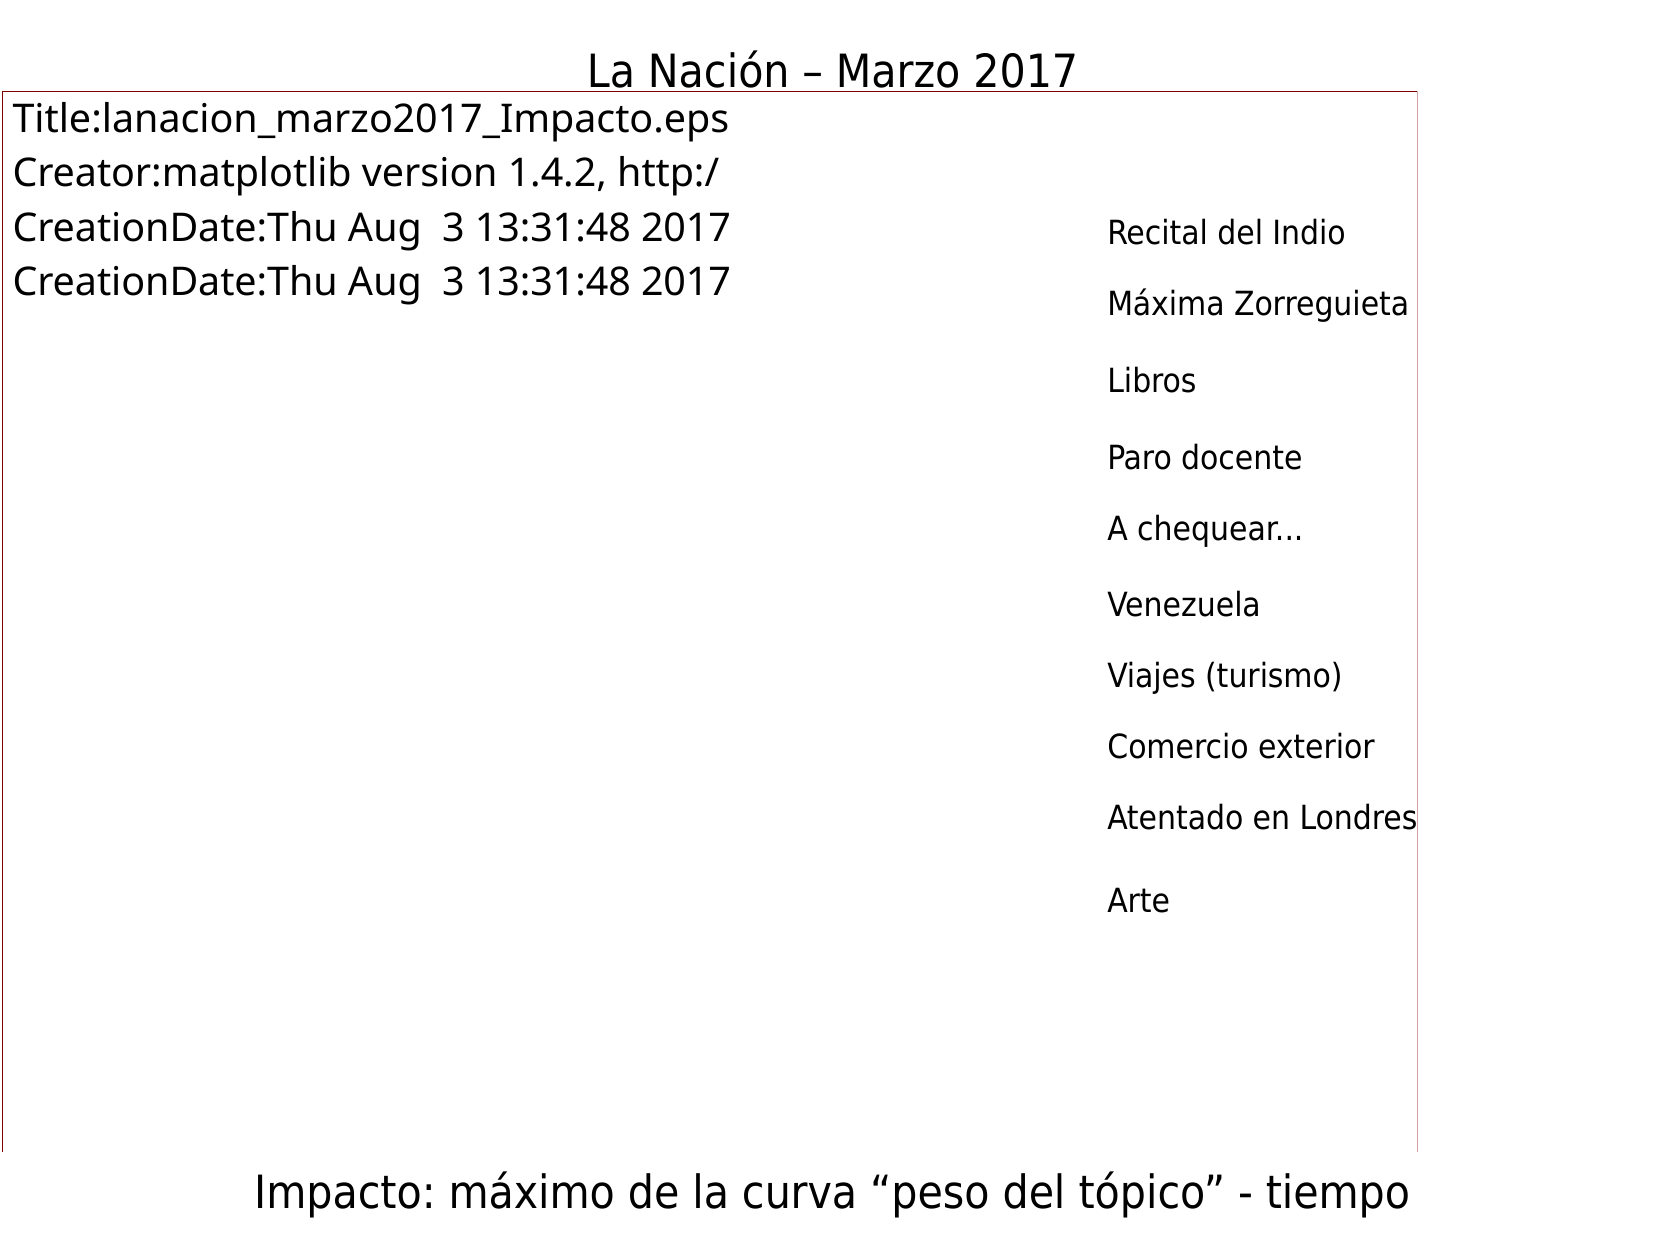

La Nación – Marzo 2017
Recital del Indio
Máxima Zorreguieta
Libros
Paro docente
A chequear...
Venezuela
Viajes (turismo)
Comercio exterior
Atentado en Londres
Arte
Impacto: máximo de la curva “peso del tópico” - tiempo